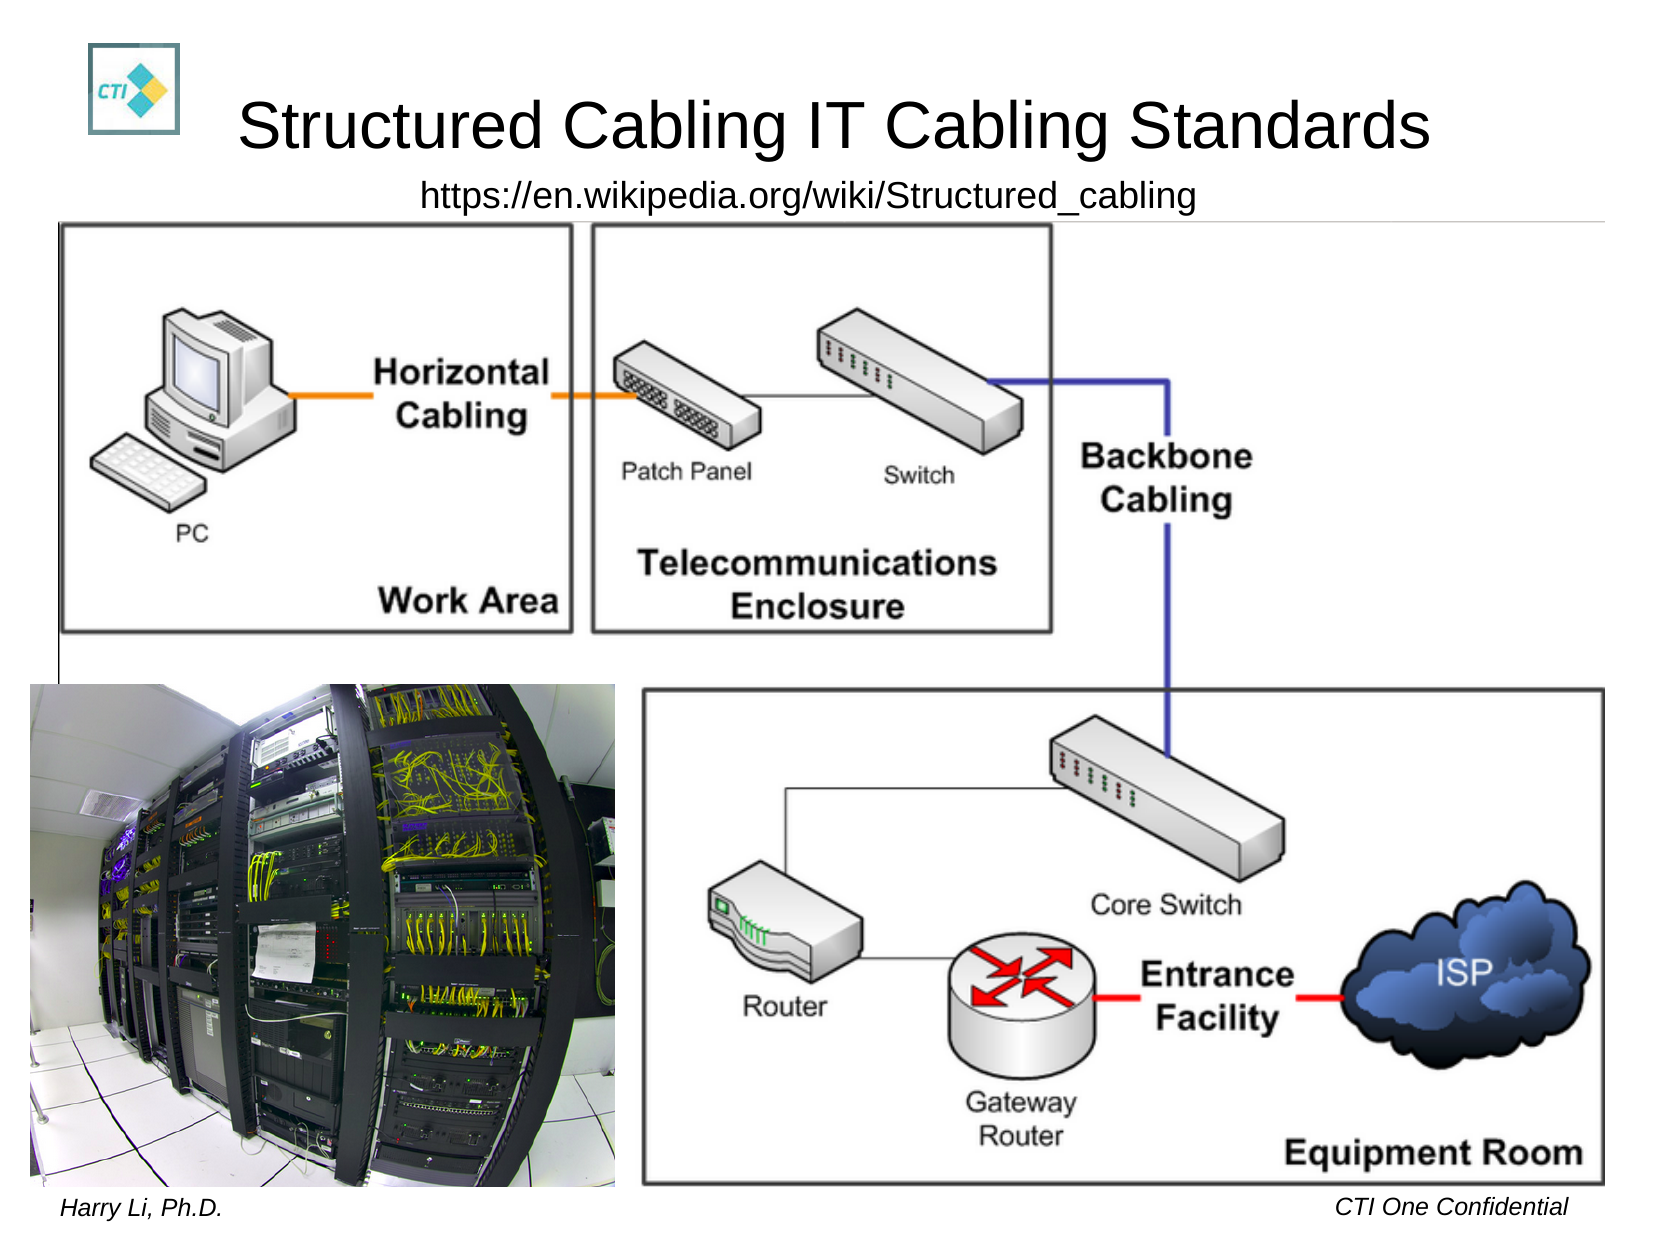

# Structured Cabling IT Cabling Standards
https://en.wikipedia.org/wiki/Structured_cabling
Harry Li, Ph.D.
CTI One Confidential